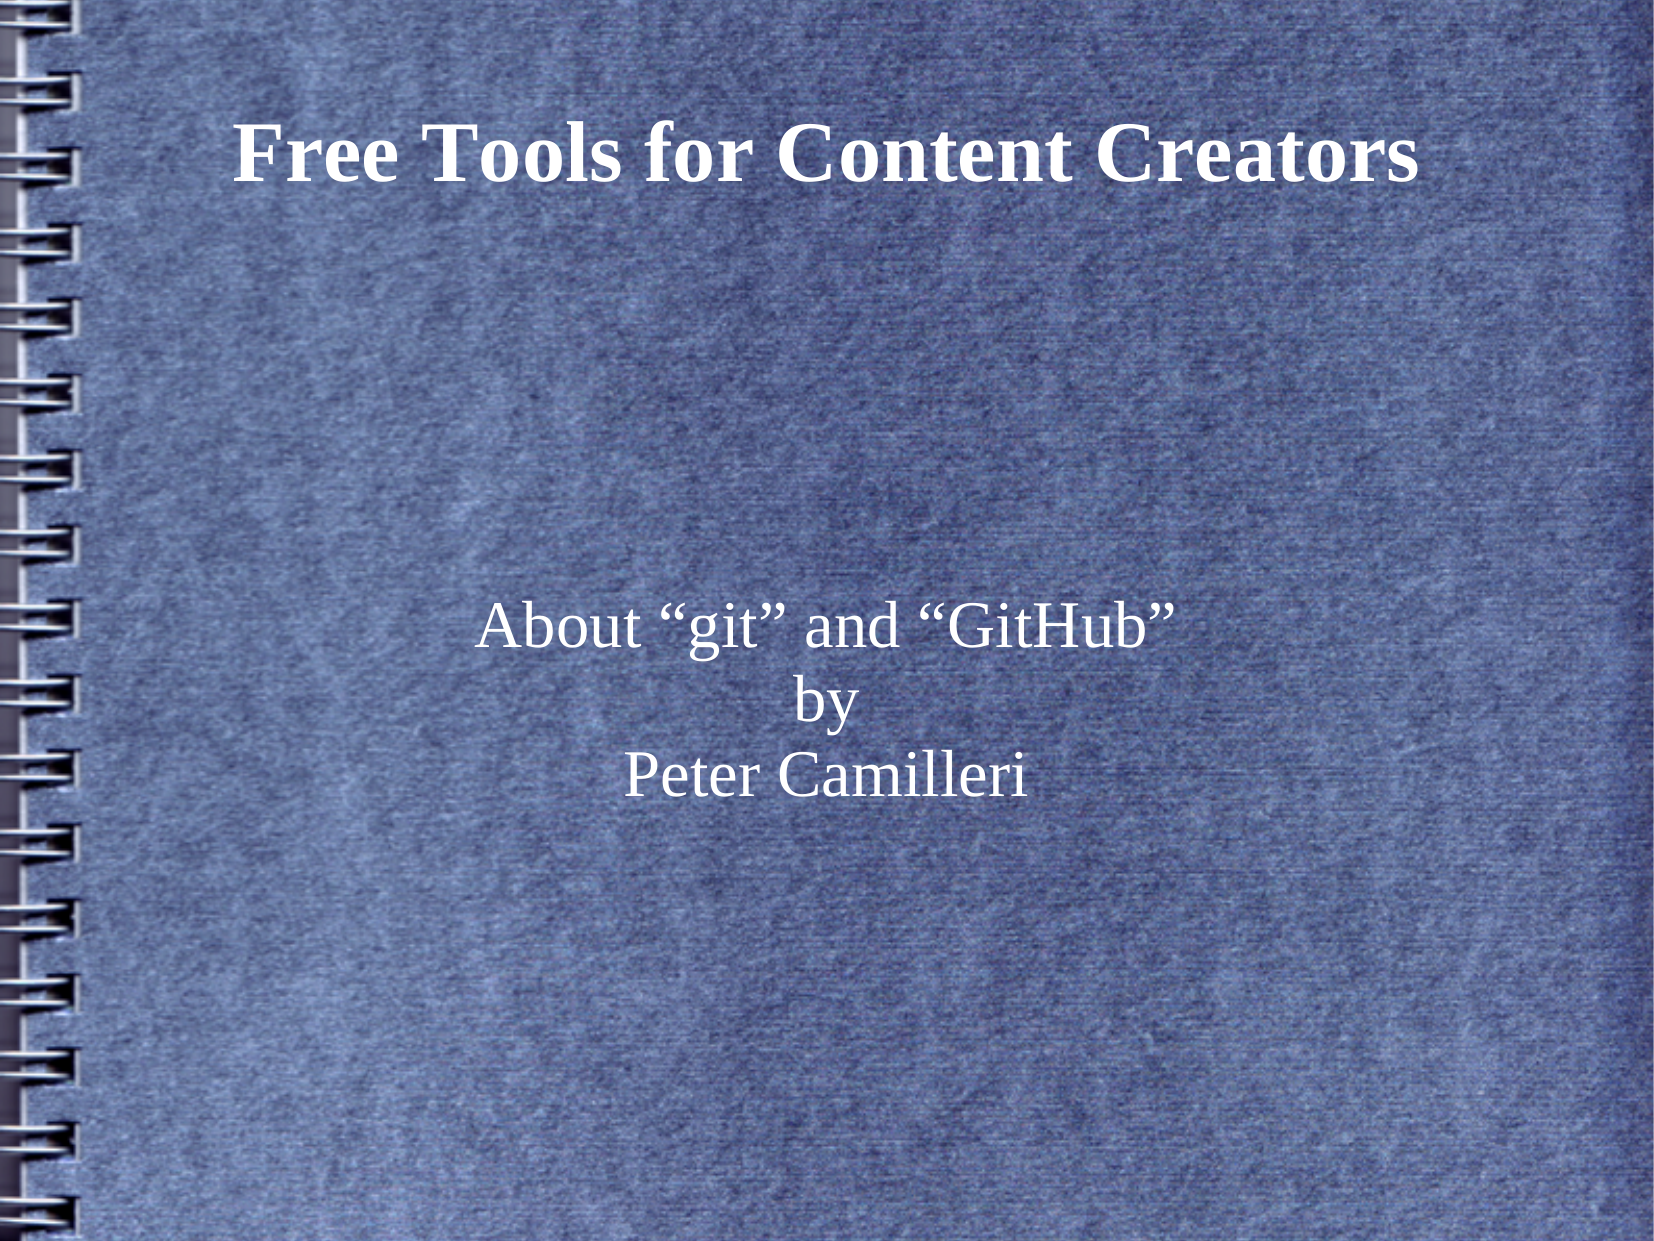

# Free Tools for Content Creators
About “git” and “GitHub”
by
Peter Camilleri